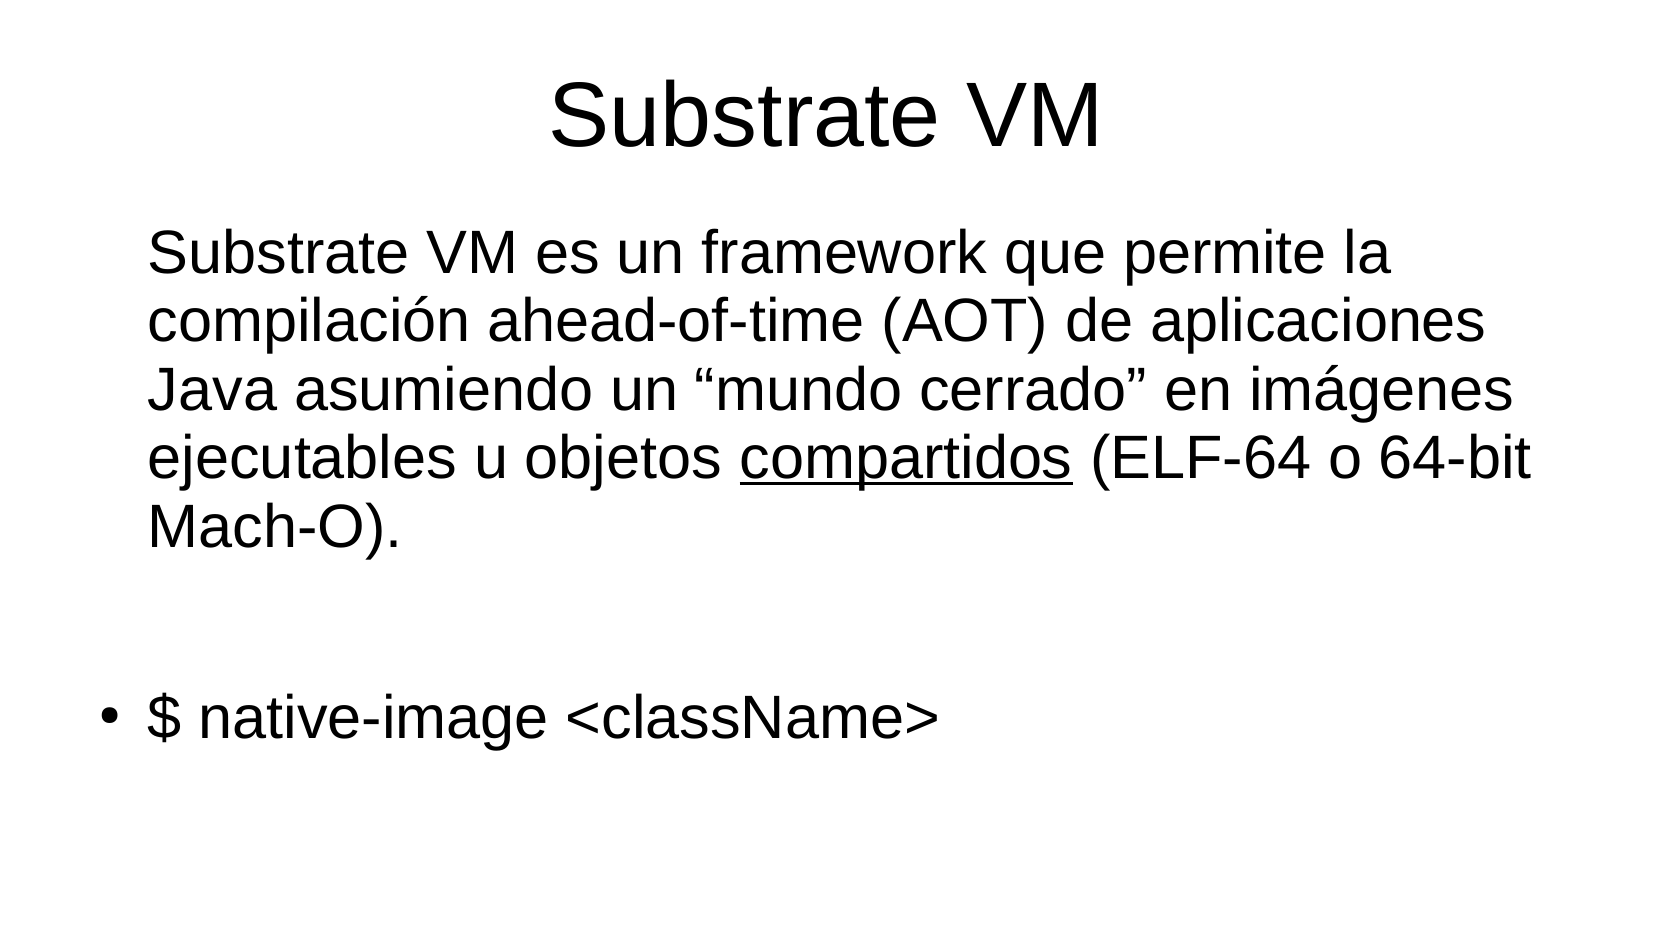

# Substrate VM
Substrate VM es un framework que permite la compilación ahead-of-time (AOT) de aplicaciones Java asumiendo un “mundo cerrado” en imágenes ejecutables u objetos compartidos (ELF-64 o 64-bit Mach-O).
$ native-image <className>